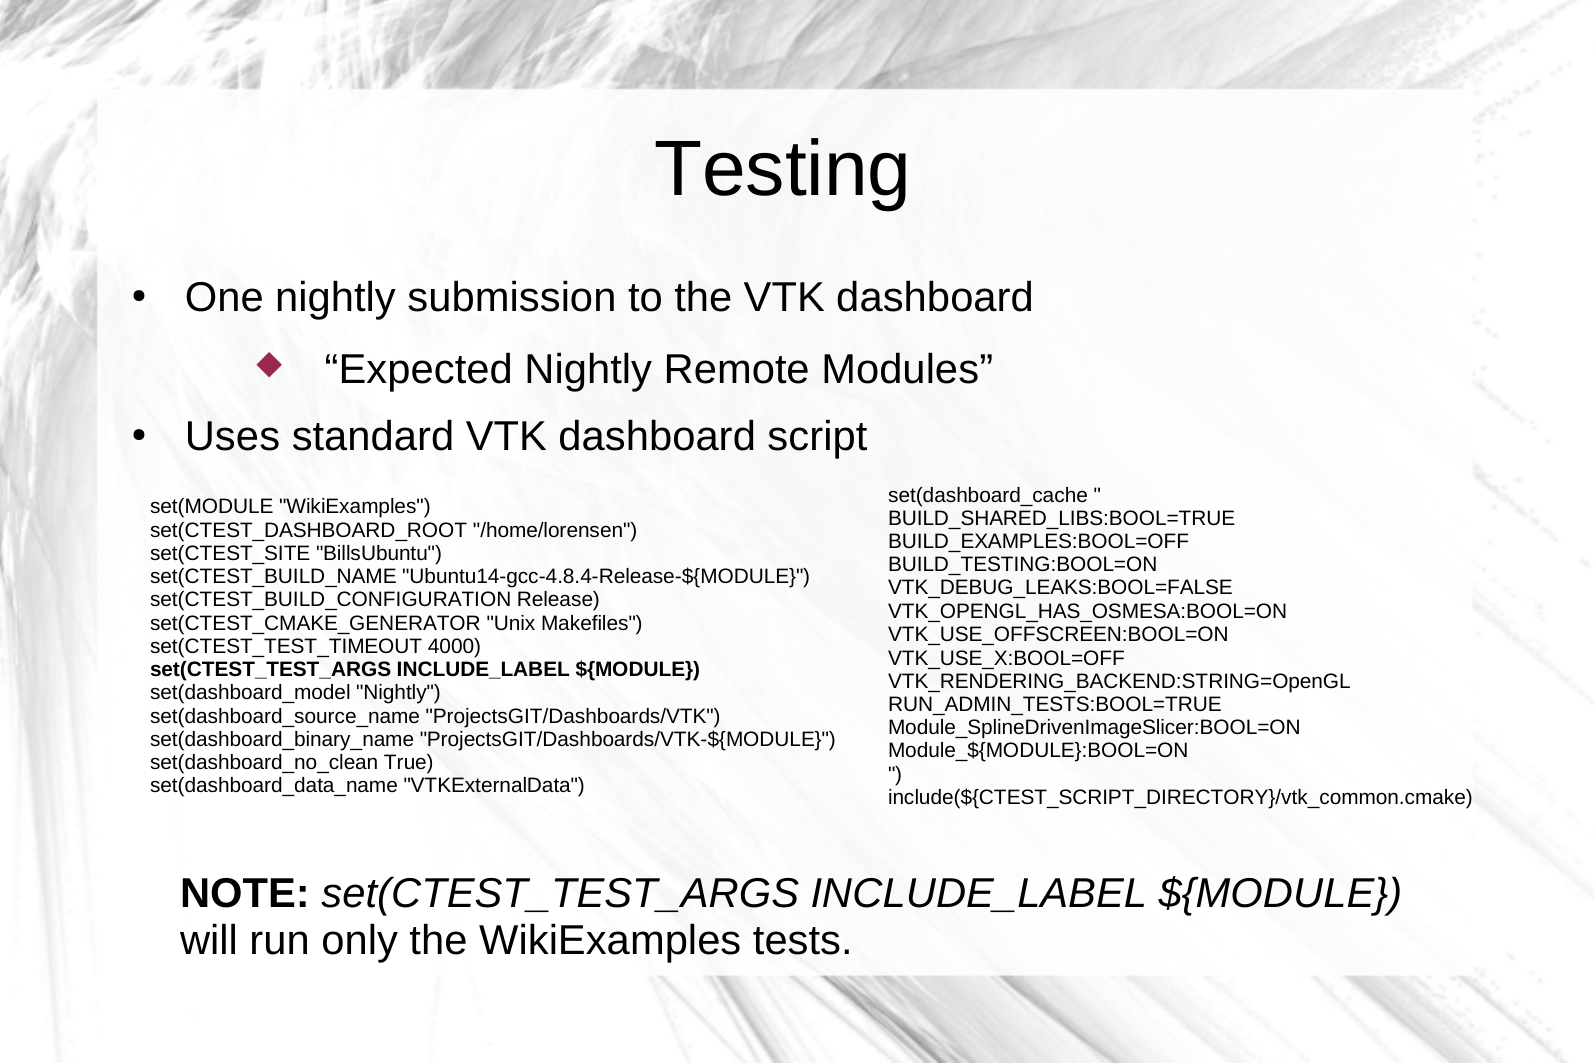

# Testing
One nightly submission to the VTK dashboard
“Expected Nightly Remote Modules”
Uses standard VTK dashboard script
set(dashboard_cache "
BUILD_SHARED_LIBS:BOOL=TRUE
BUILD_EXAMPLES:BOOL=OFF
BUILD_TESTING:BOOL=ON
VTK_DEBUG_LEAKS:BOOL=FALSE
VTK_OPENGL_HAS_OSMESA:BOOL=ON
VTK_USE_OFFSCREEN:BOOL=ON
VTK_USE_X:BOOL=OFF
VTK_RENDERING_BACKEND:STRING=OpenGL
RUN_ADMIN_TESTS:BOOL=TRUE
Module_SplineDrivenImageSlicer:BOOL=ON
Module_${MODULE}:BOOL=ON
")
include(${CTEST_SCRIPT_DIRECTORY}/vtk_common.cmake)
set(MODULE "WikiExamples")
set(CTEST_DASHBOARD_ROOT "/home/lorensen")
set(CTEST_SITE "BillsUbuntu")
set(CTEST_BUILD_NAME "Ubuntu14-gcc-4.8.4-Release-${MODULE}")
set(CTEST_BUILD_CONFIGURATION Release)
set(CTEST_CMAKE_GENERATOR "Unix Makefiles")
set(CTEST_TEST_TIMEOUT 4000)
set(CTEST_TEST_ARGS INCLUDE_LABEL ${MODULE})
set(dashboard_model "Nightly")
set(dashboard_source_name "ProjectsGIT/Dashboards/VTK")
set(dashboard_binary_name "ProjectsGIT/Dashboards/VTK-${MODULE}")
set(dashboard_no_clean True)
set(dashboard_data_name "VTKExternalData")
NOTE: set(CTEST_TEST_ARGS INCLUDE_LABEL ${MODULE}) will run only the WikiExamples tests.